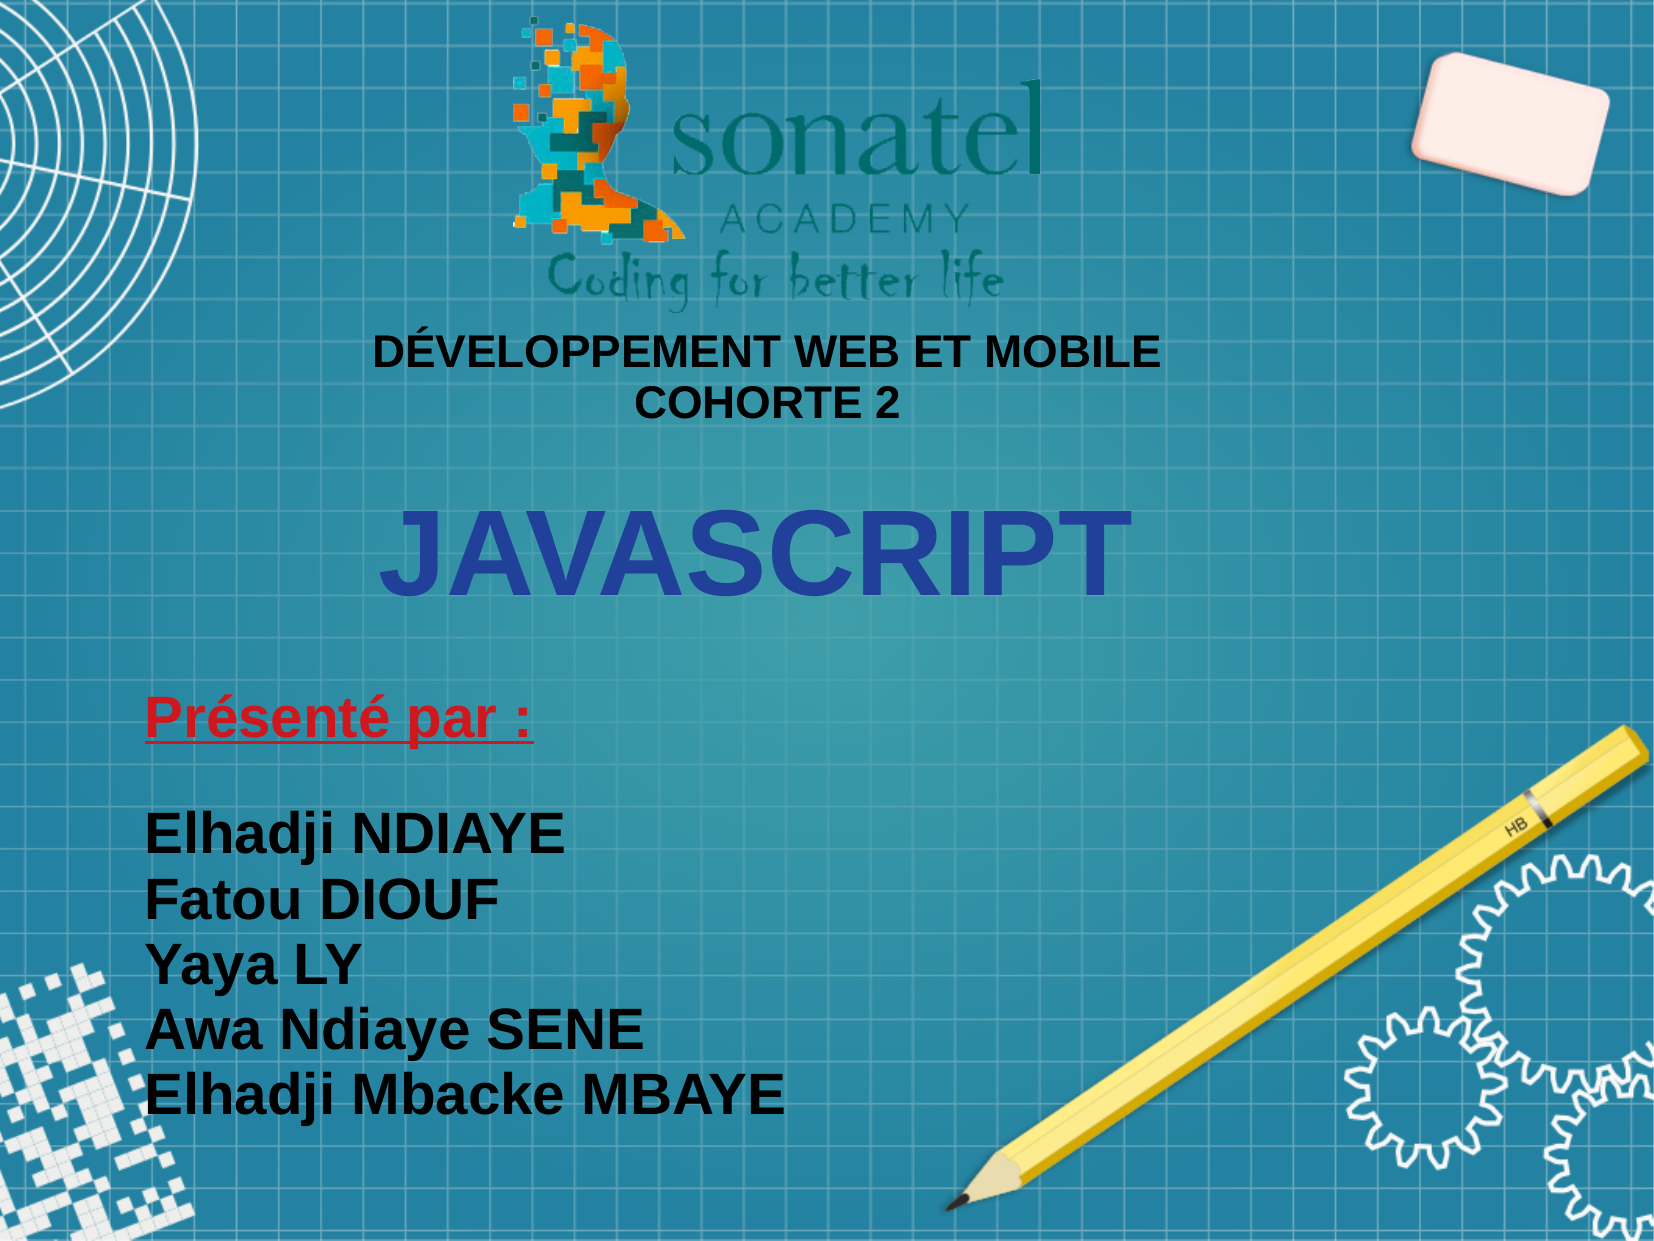

DÉVELOPPEMENT WEB ET MOBILE
COHORTE 2
# JAVASCRIPT
Présenté par :
Elhadji NDIAYE
Fatou DIOUF
Yaya LY
Awa Ndiaye SENE
Elhadji Mbacke MBAYE